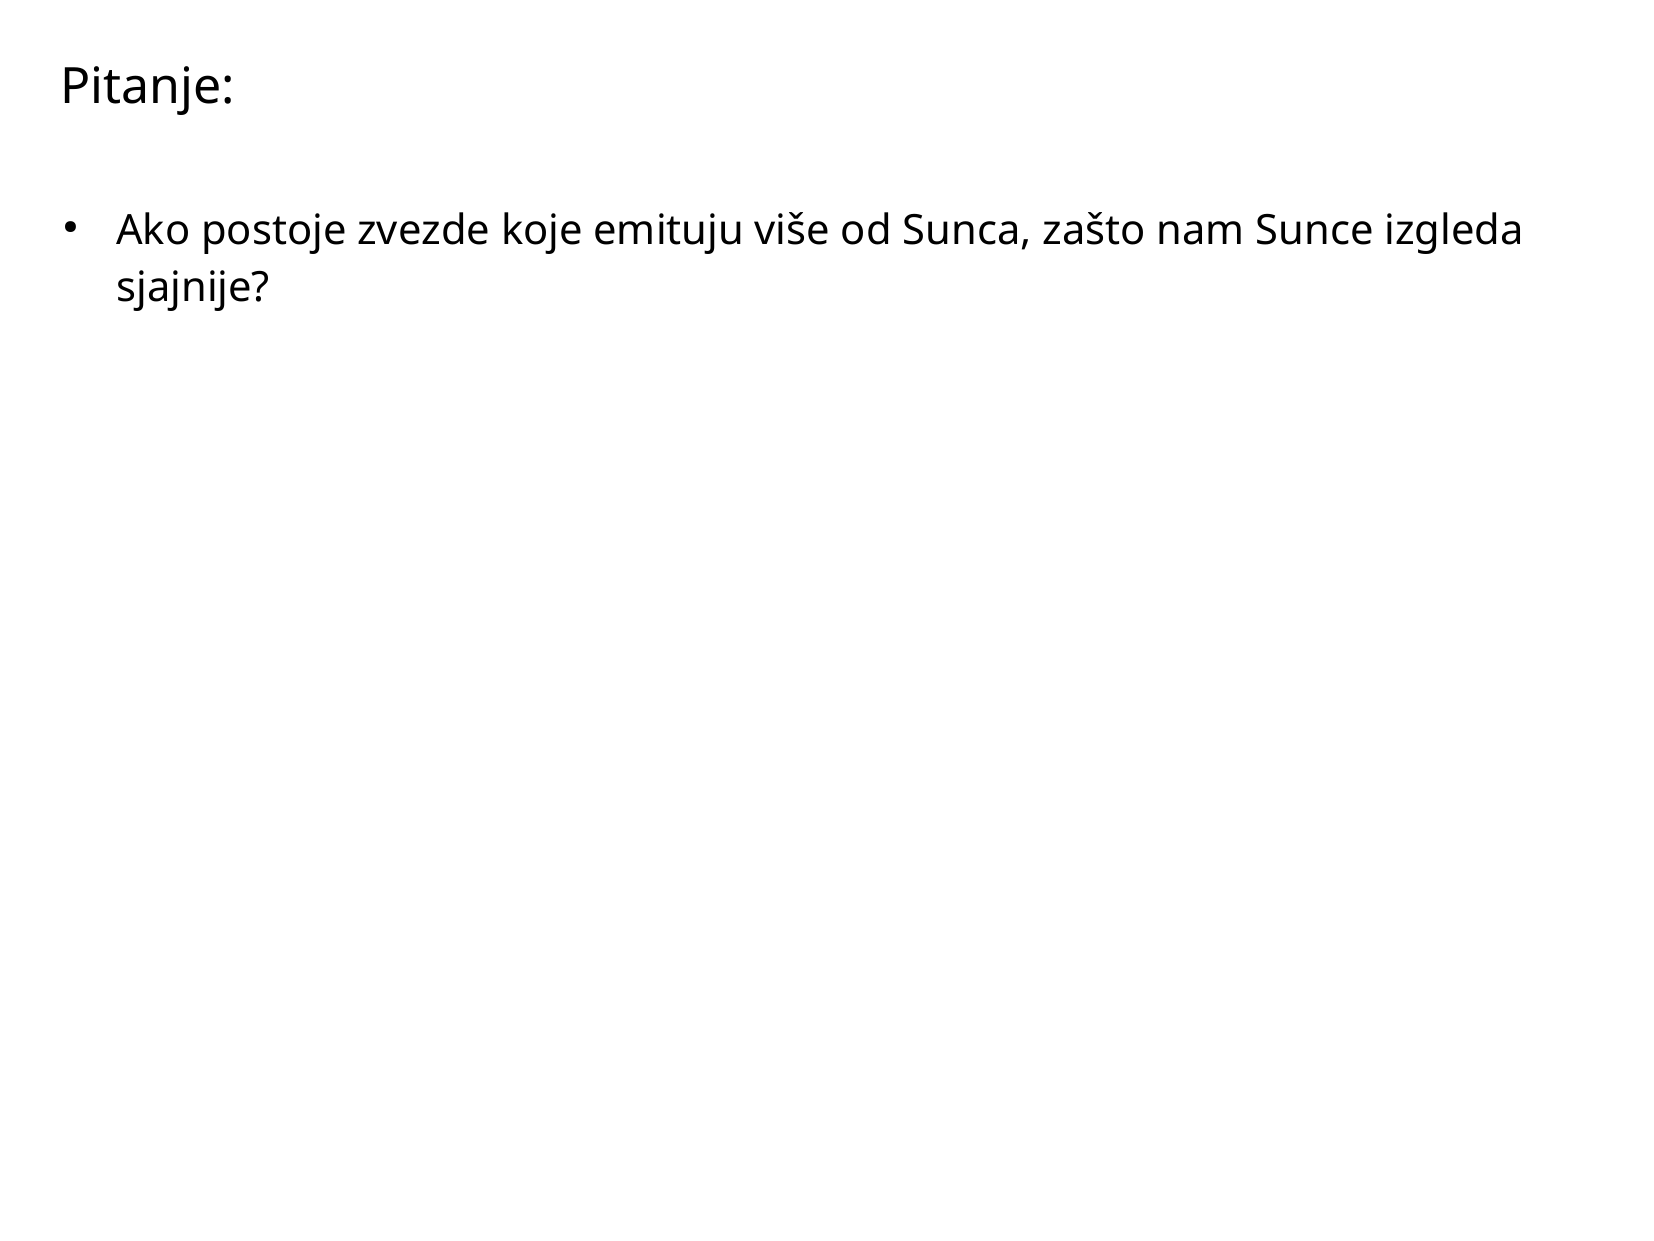

# Pitanje:
Ako postoje zvezde koje emituju više od Sunca, zašto nam Sunce izgleda sjajnije?